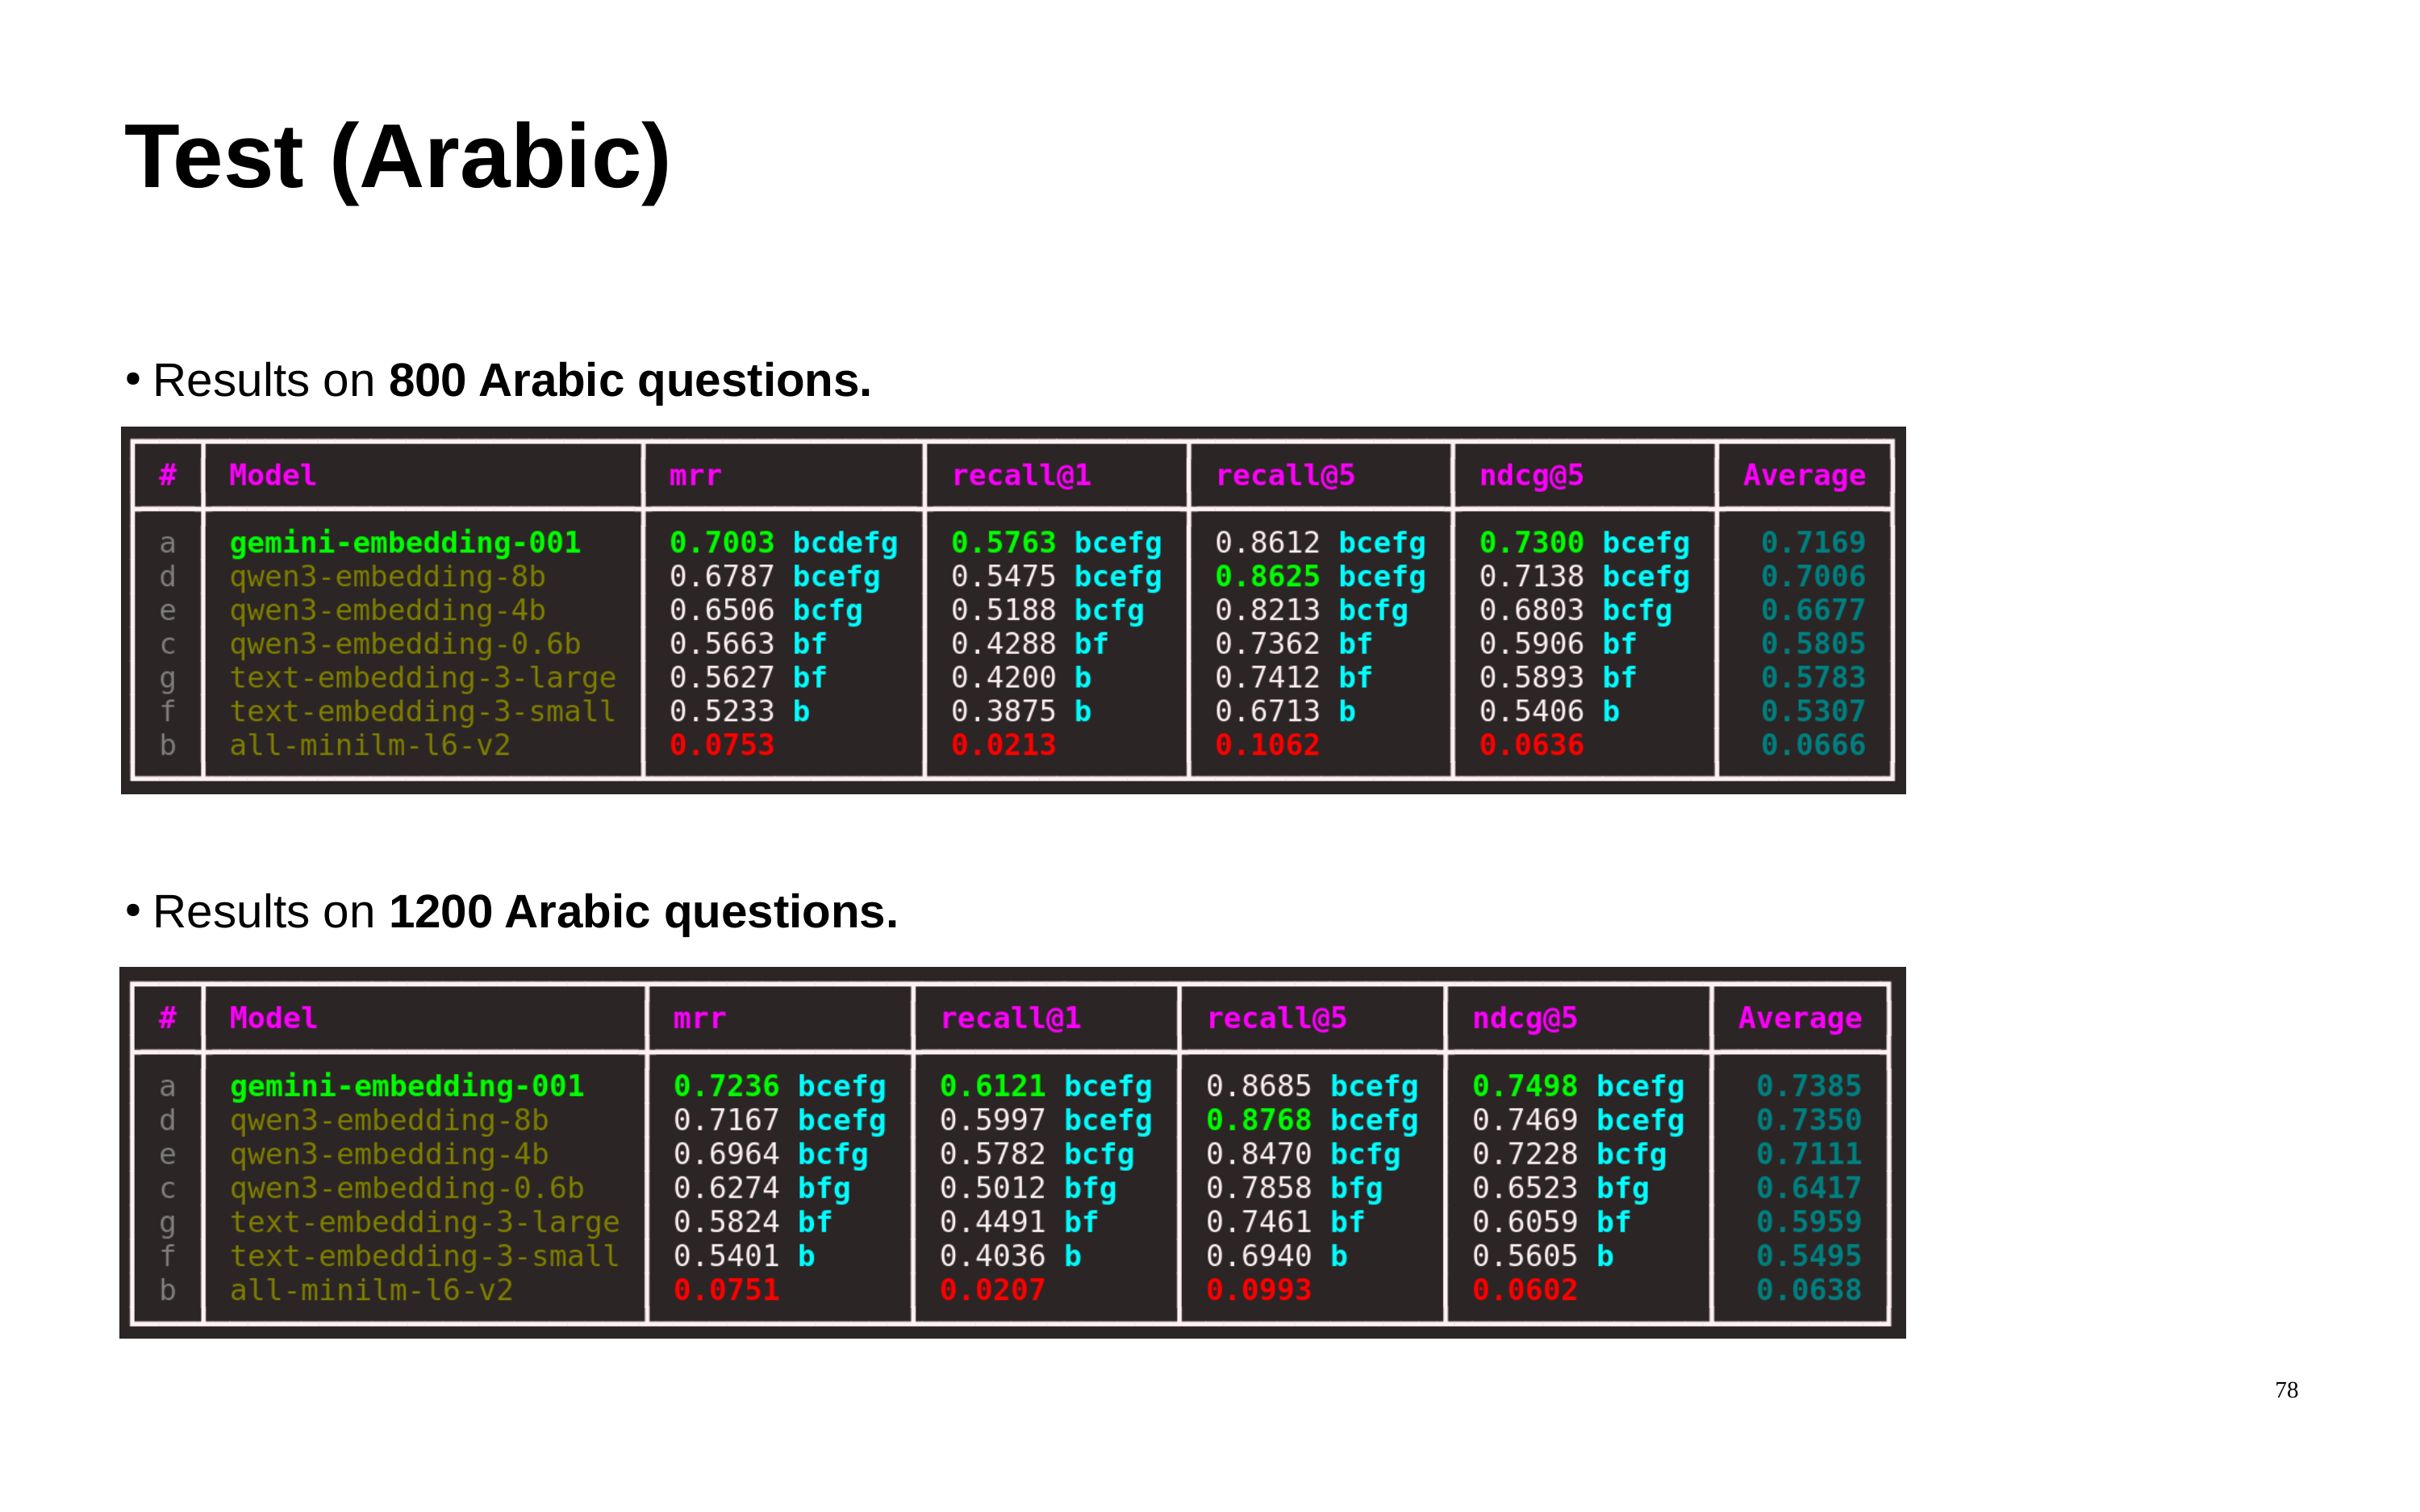

Test (Arabic)
Results on 800 Arabic questions.
Results on 1200 Arabic questions.
78